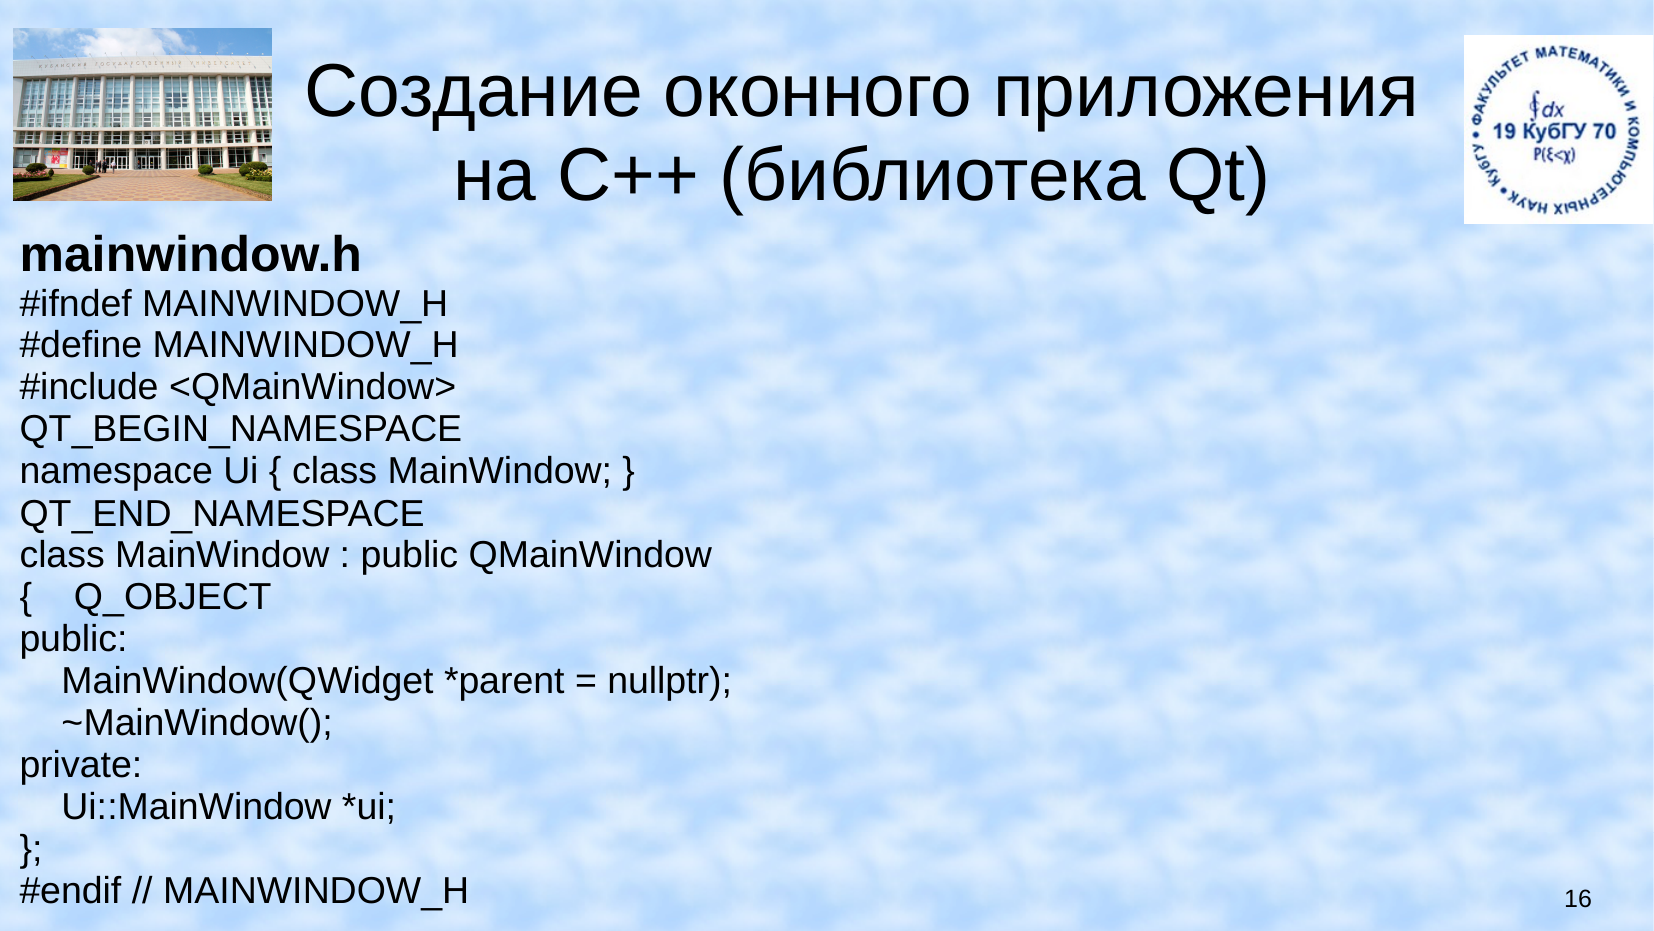

# Создание оконного приложения на С++ (библиотека Qt)
mainwindow.h
#ifndef MAINWINDOW_H
#define MAINWINDOW_H
#include <QMainWindow>
QT_BEGIN_NAMESPACE
namespace Ui { class MainWindow; }
QT_END_NAMESPACE
class MainWindow : public QMainWindow
{ Q_OBJECT
public:
 MainWindow(QWidget *parent = nullptr);
 ~MainWindow();
private:
 Ui::MainWindow *ui;
};
#endif // MAINWINDOW_H